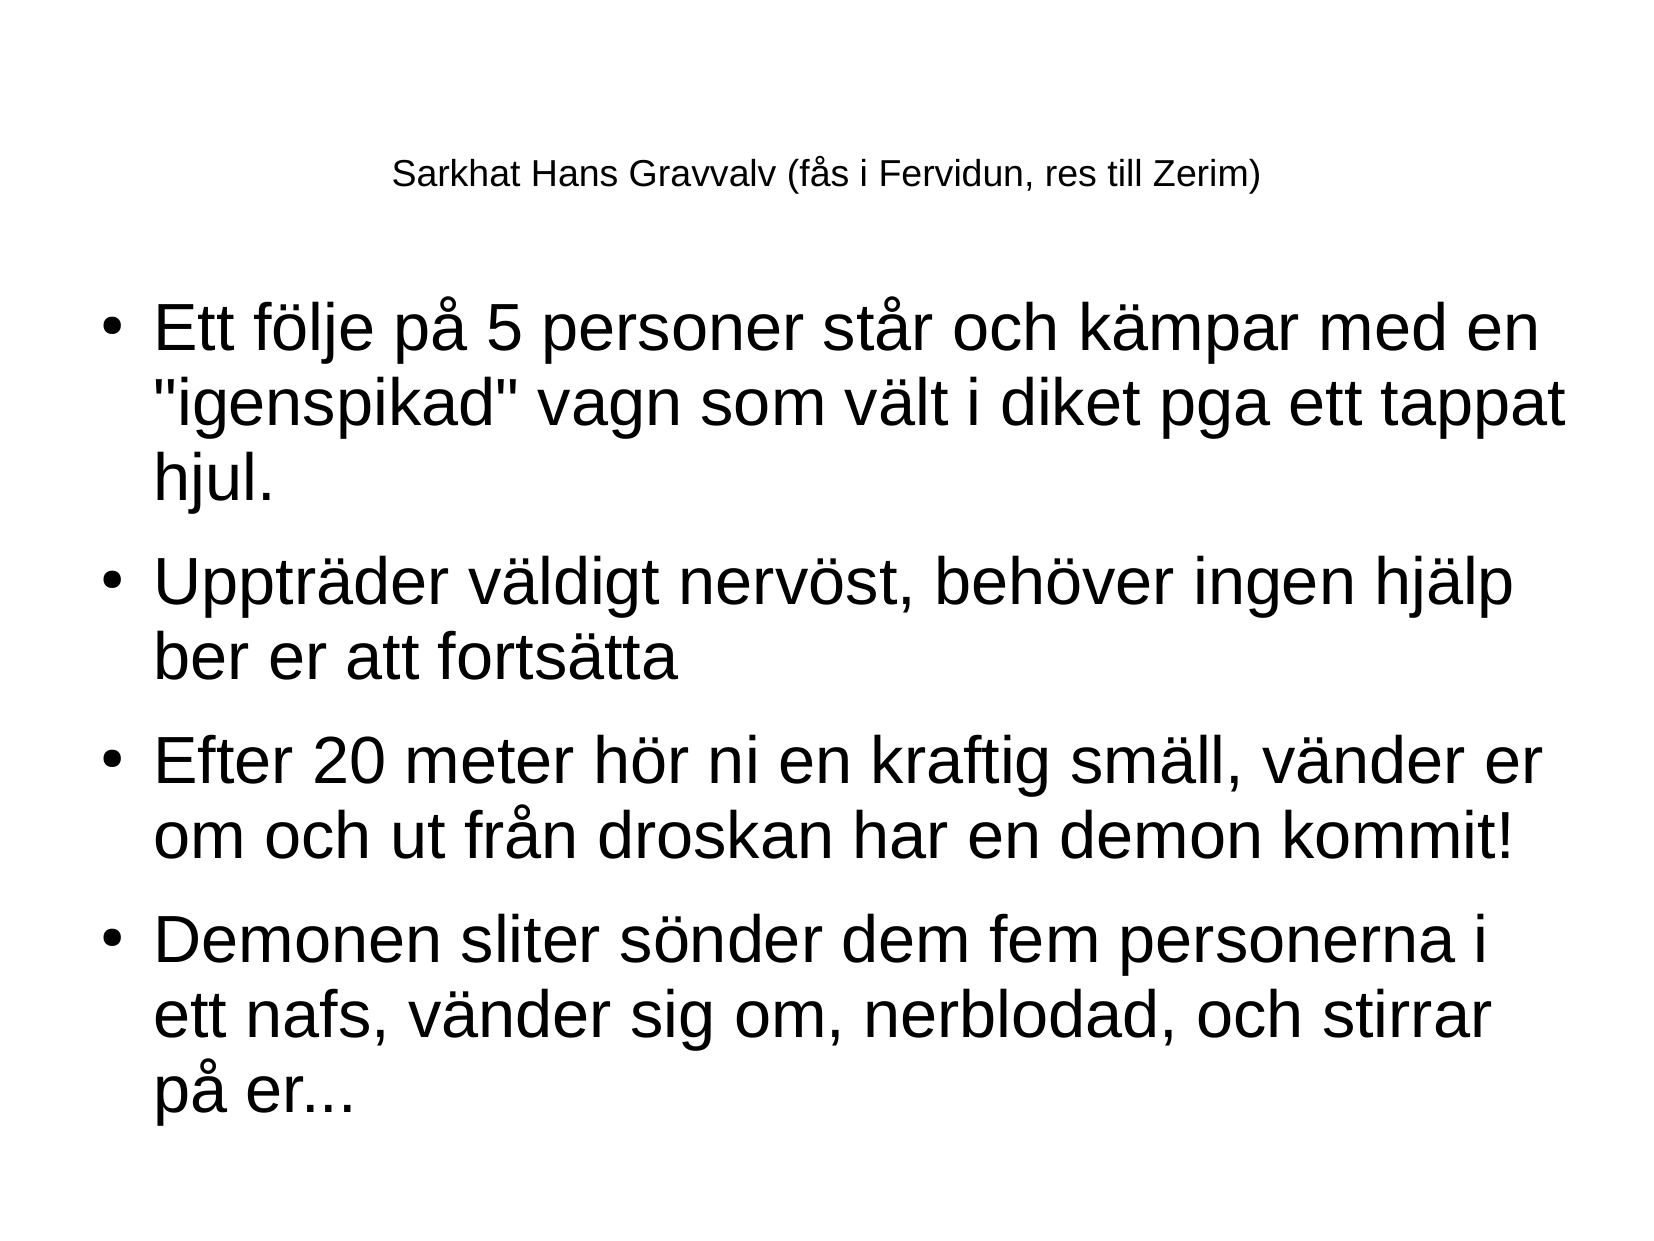

# Sarkhat Hans Gravvalv (fås i Fervidun, res till Zerim)
Ett följe på 5 personer står och kämpar med en "igenspikad" vagn som vält i diket pga ett tappat hjul.
Uppträder väldigt nervöst, behöver ingen hjälp ber er att fortsätta
Efter 20 meter hör ni en kraftig smäll, vänder er om och ut från droskan har en demon kommit!
Demonen sliter sönder dem fem personerna i ett nafs, vänder sig om, nerblodad, och stirrar på er...